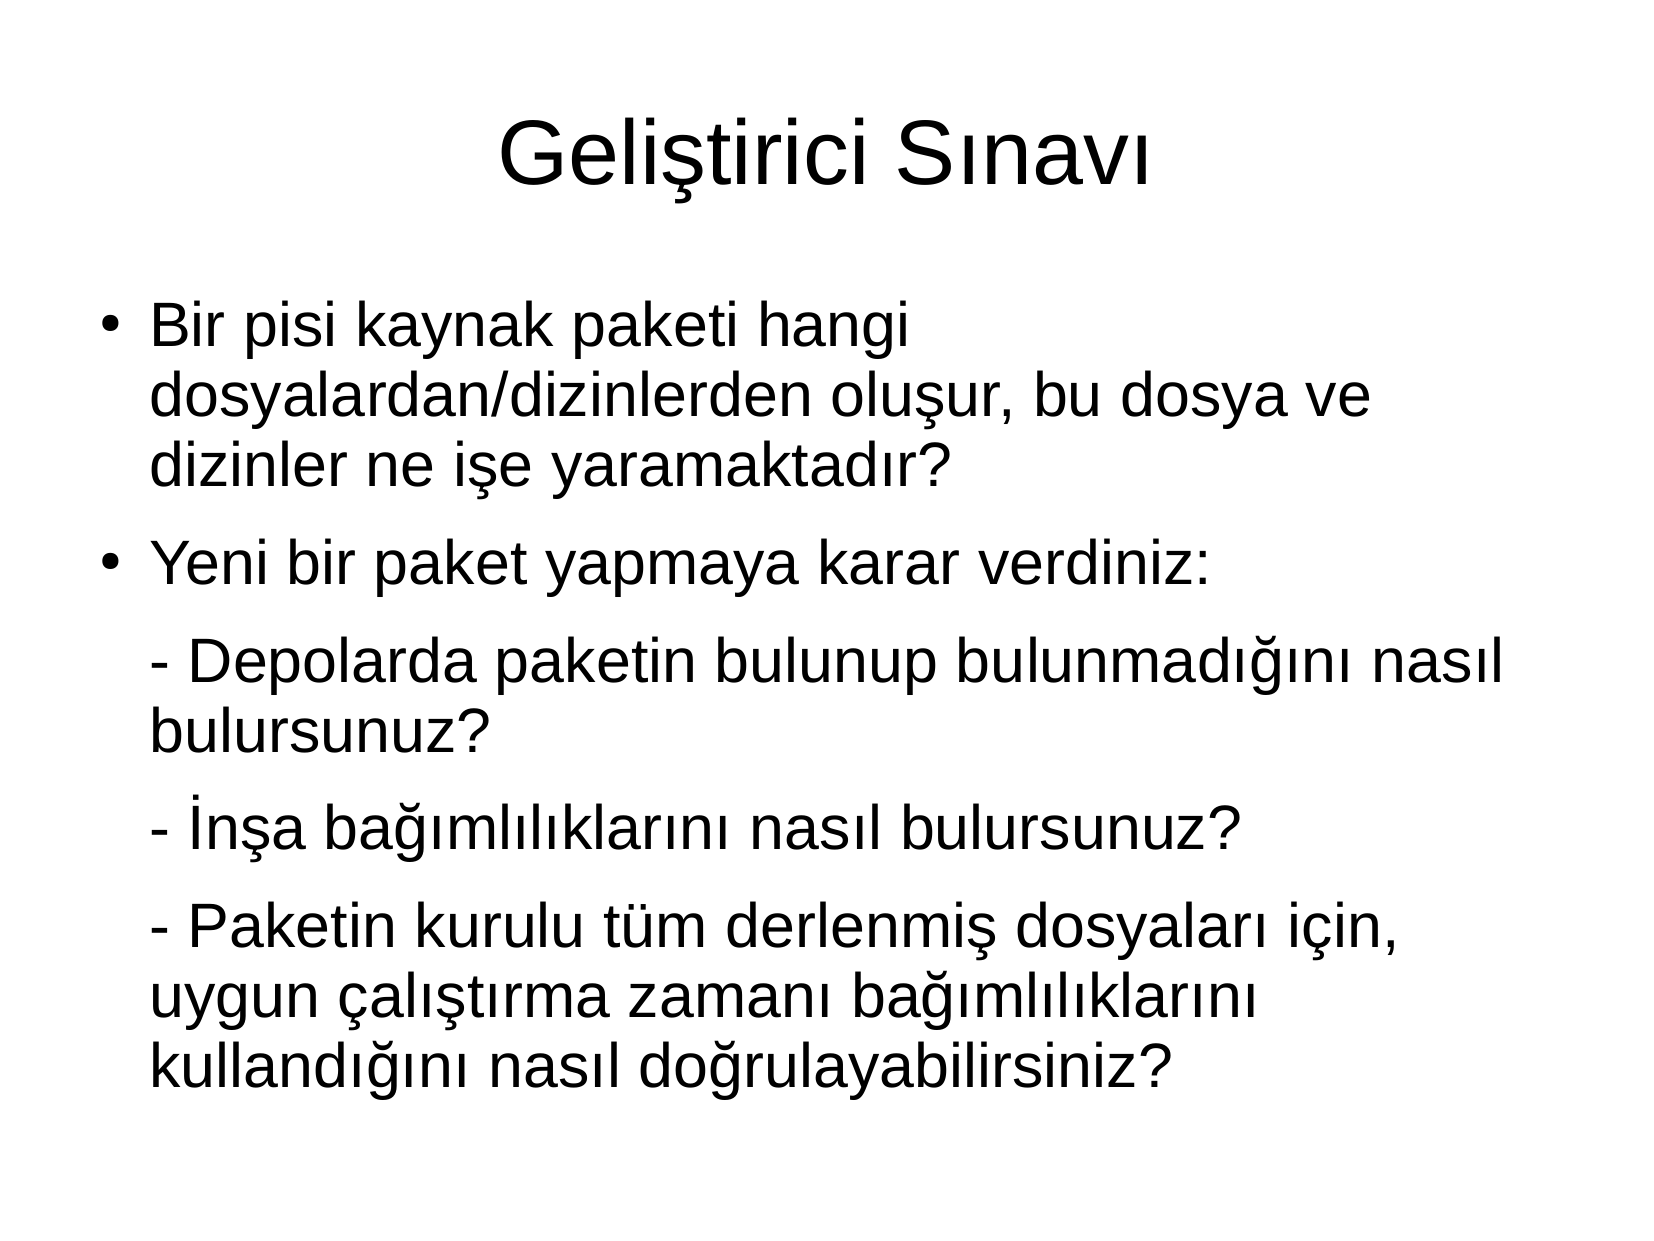

# Geliştirici Sınavı
Bir pisi kaynak paketi hangi dosyalardan/dizinlerden oluşur, bu dosya ve dizinler ne işe yaramaktadır?
Yeni bir paket yapmaya karar verdiniz:
- Depolarda paketin bulunup bulunmadığını nasıl bulursunuz?
- İnşa bağımlılıklarını nasıl bulursunuz?
- Paketin kurulu tüm derlenmiş dosyaları için, uygun çalıştırma zamanı bağımlılıklarını kullandığını nasıl doğrulayabilirsiniz?